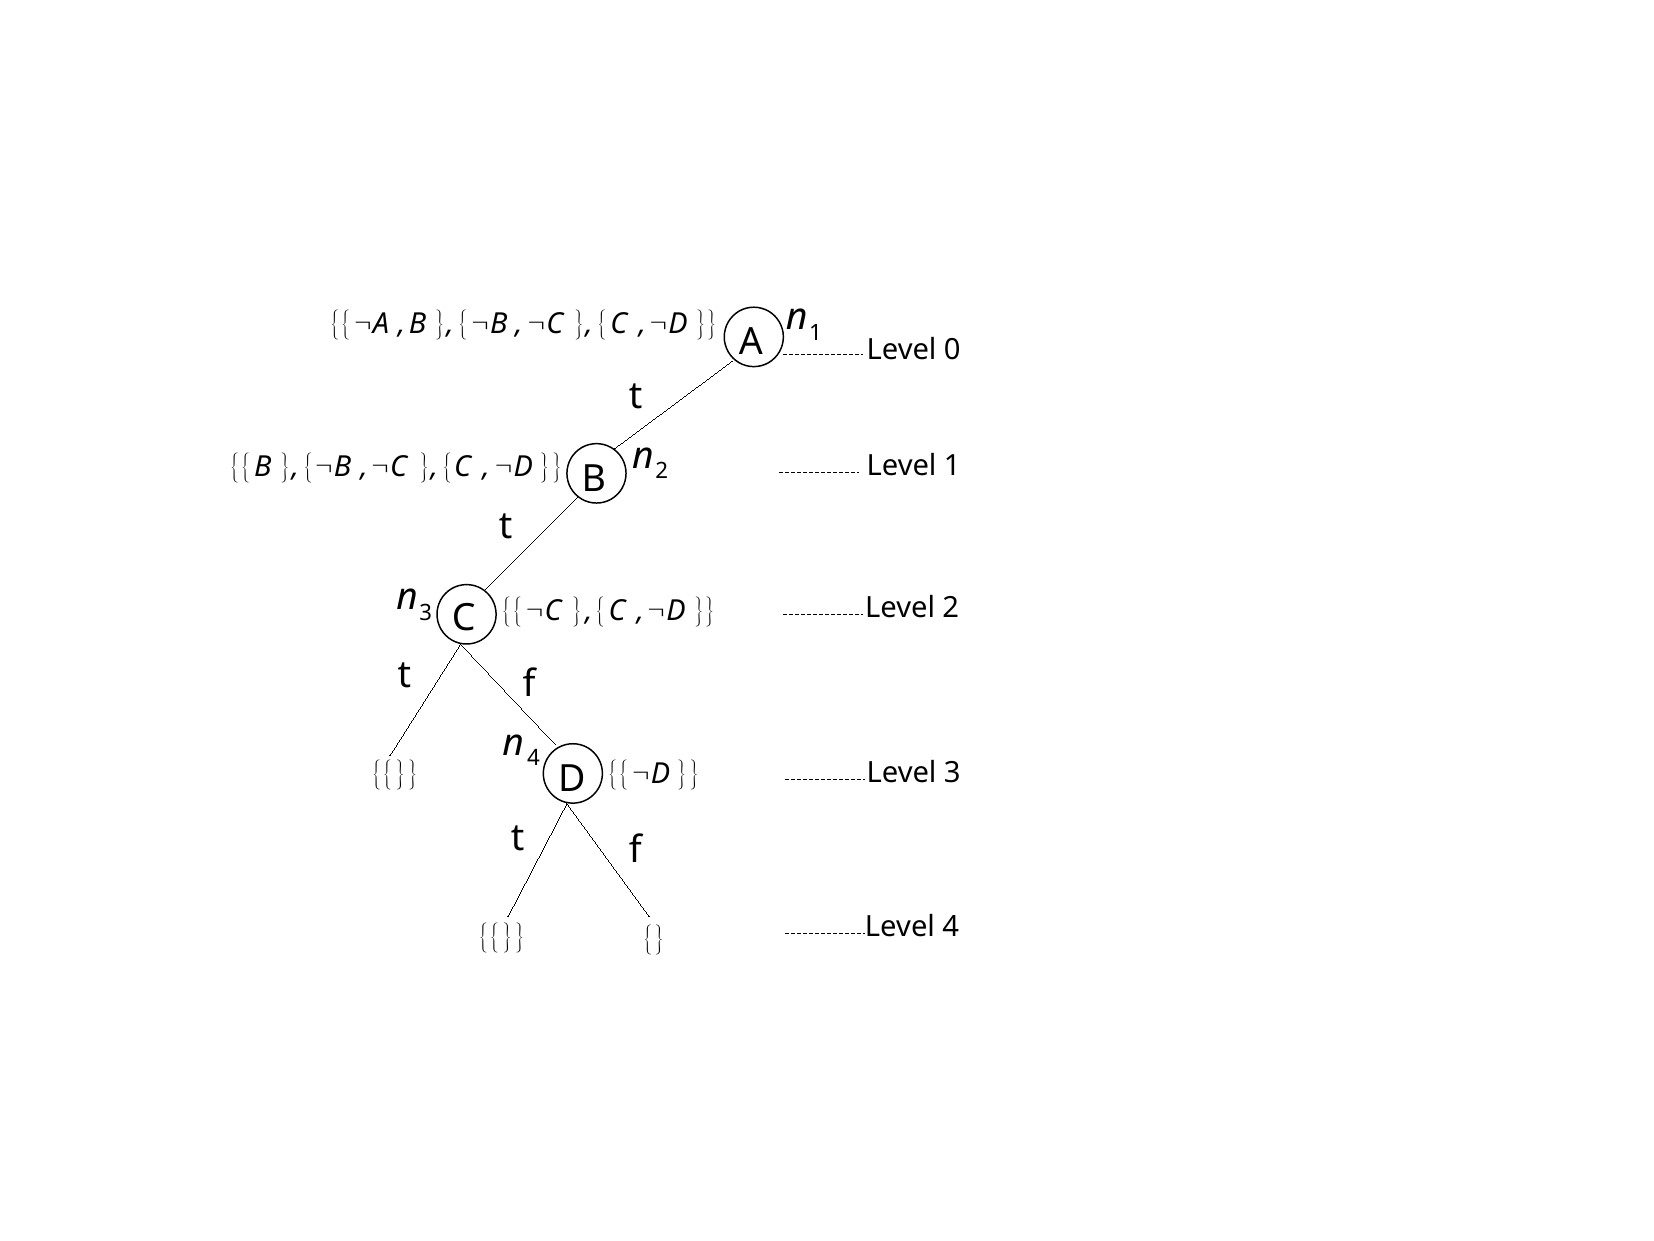

A
Level 0
t
Level 1
B
t
Level 2
C
t
f
D
Level 3
t
f
Level 4